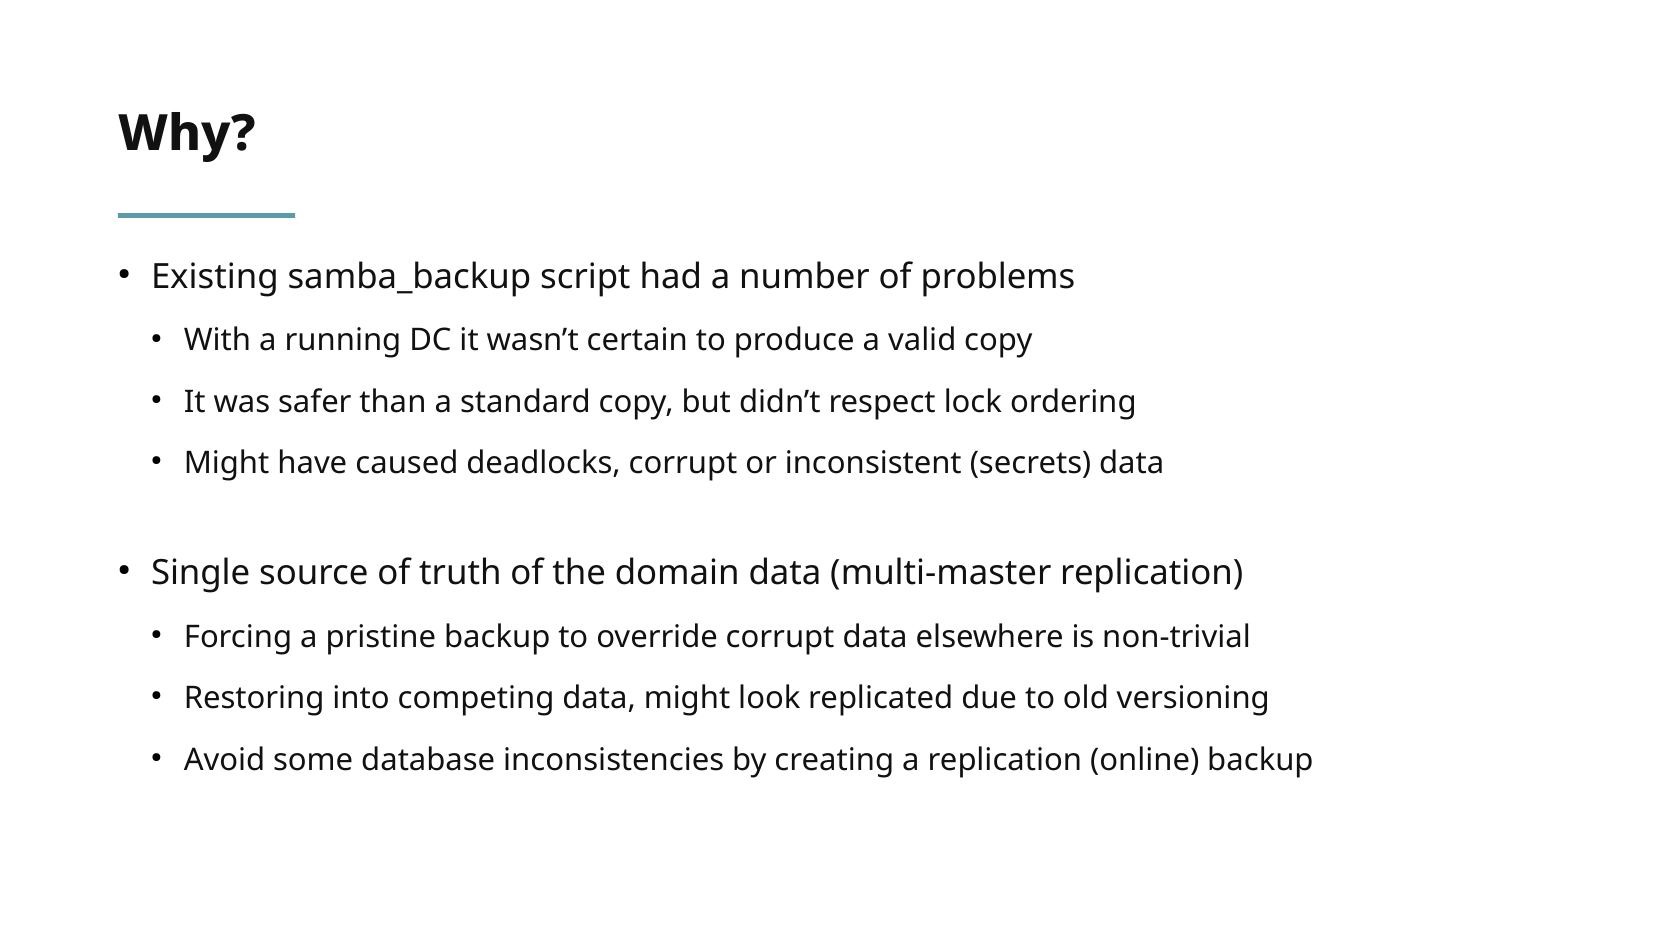

# Why?
Existing samba_backup script had a number of problems
With a running DC it wasn’t certain to produce a valid copy
It was safer than a standard copy, but didn’t respect lock ordering
Might have caused deadlocks, corrupt or inconsistent (secrets) data
Single source of truth of the domain data (multi-master replication)
Forcing a pristine backup to override corrupt data elsewhere is non-trivial
Restoring into competing data, might look replicated due to old versioning
Avoid some database inconsistencies by creating a replication (online) backup